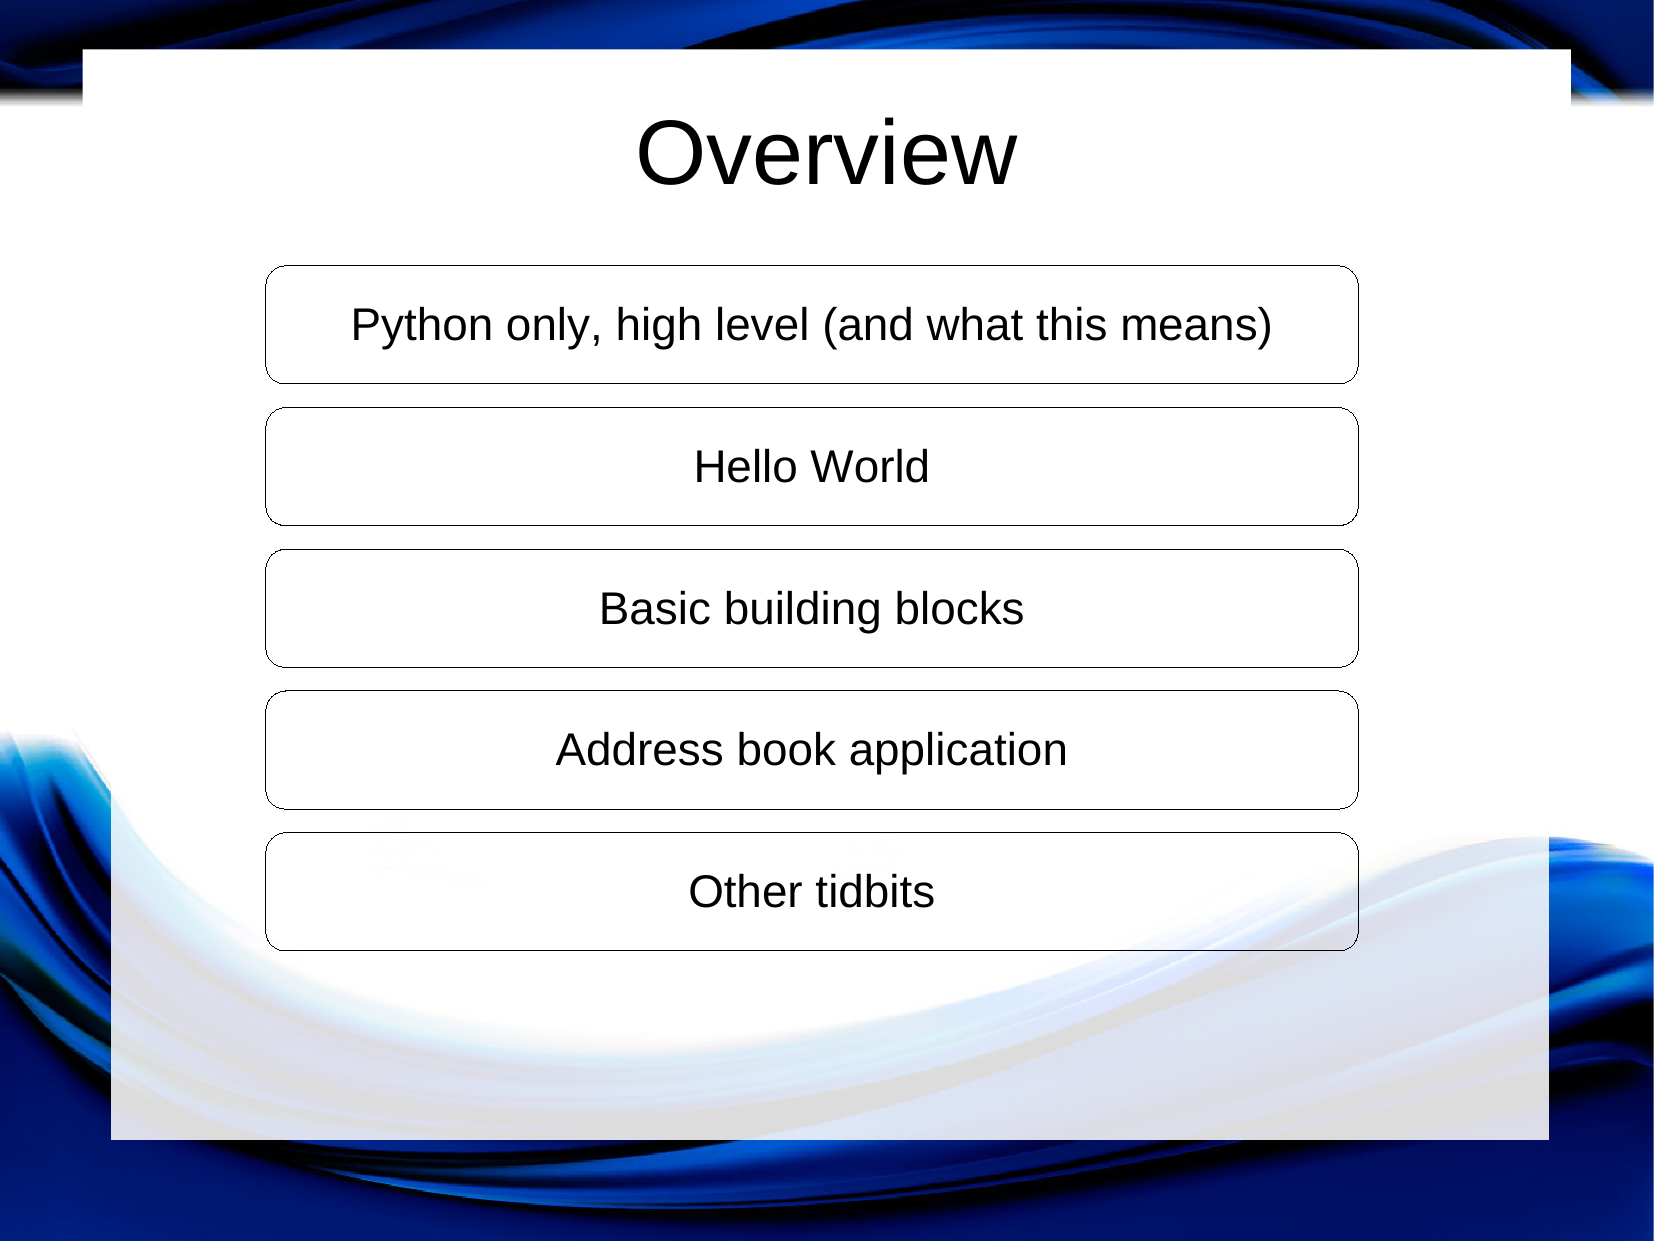

# Overview
Python only, high level (and what this means)
Hello World
Basic building blocks
Address book application
Other tidbits